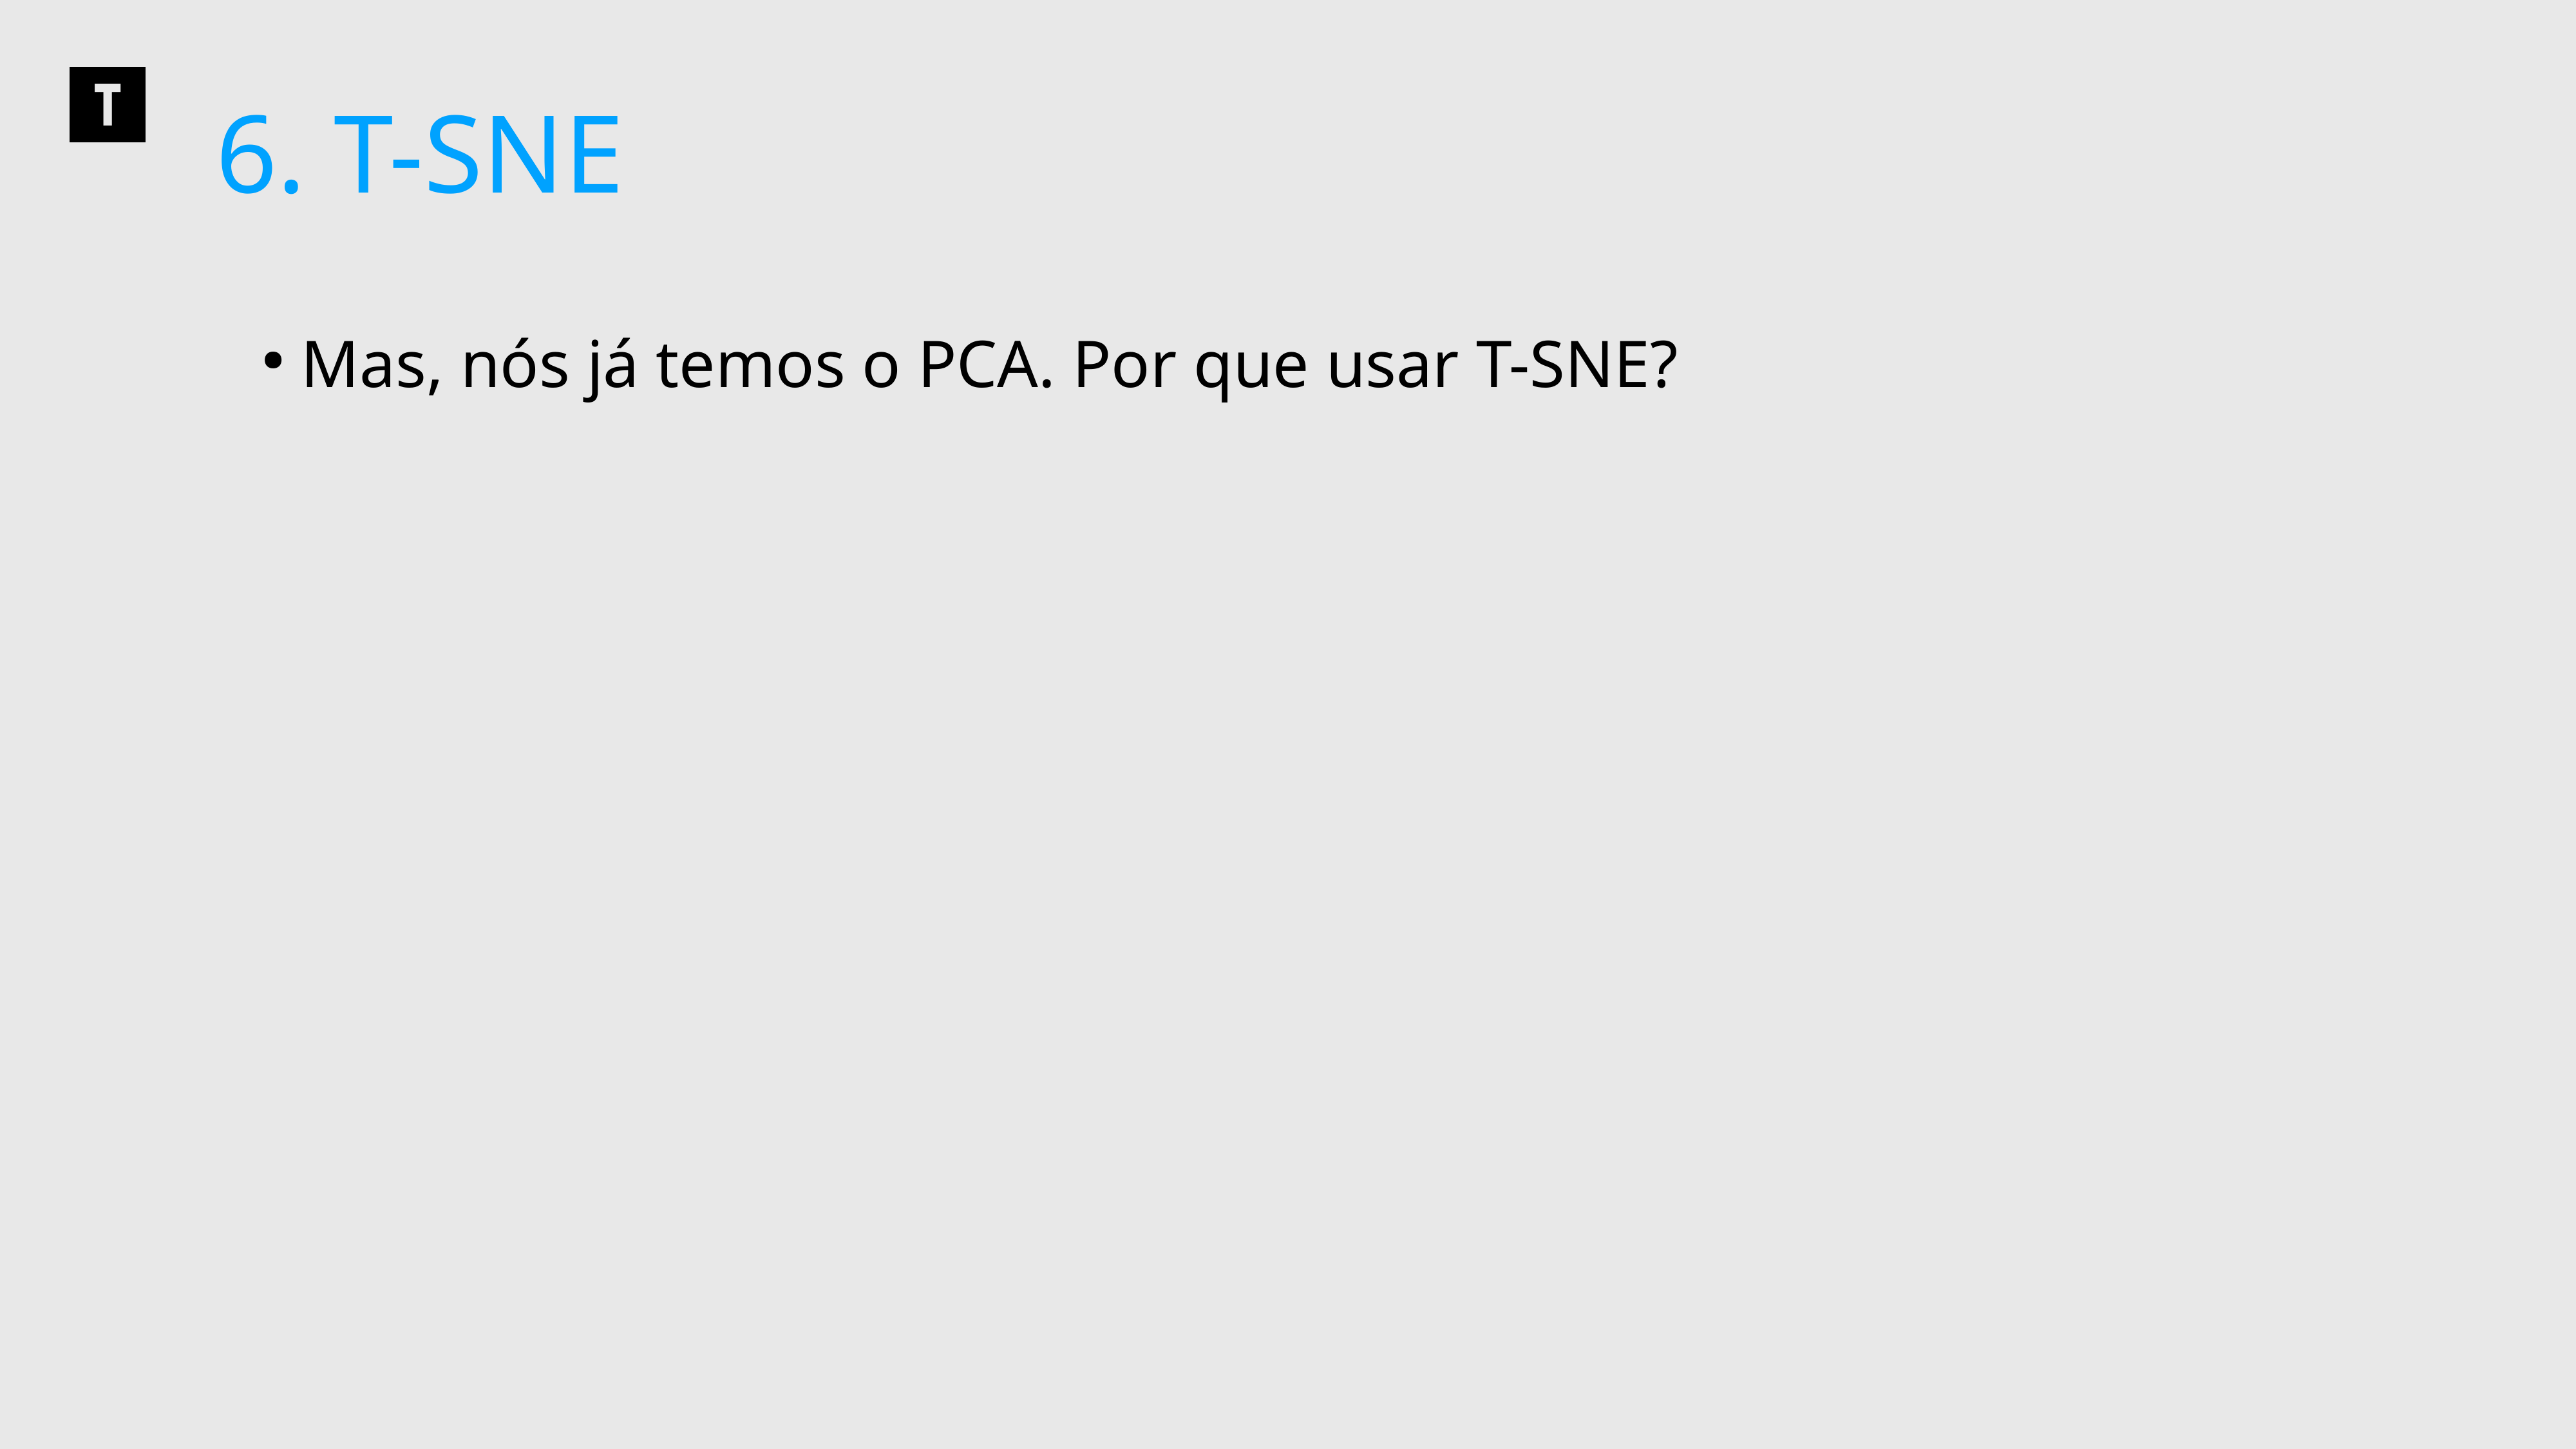

6. T-SNE
 Mas, nós já temos o PCA. Por que usar T-SNE?